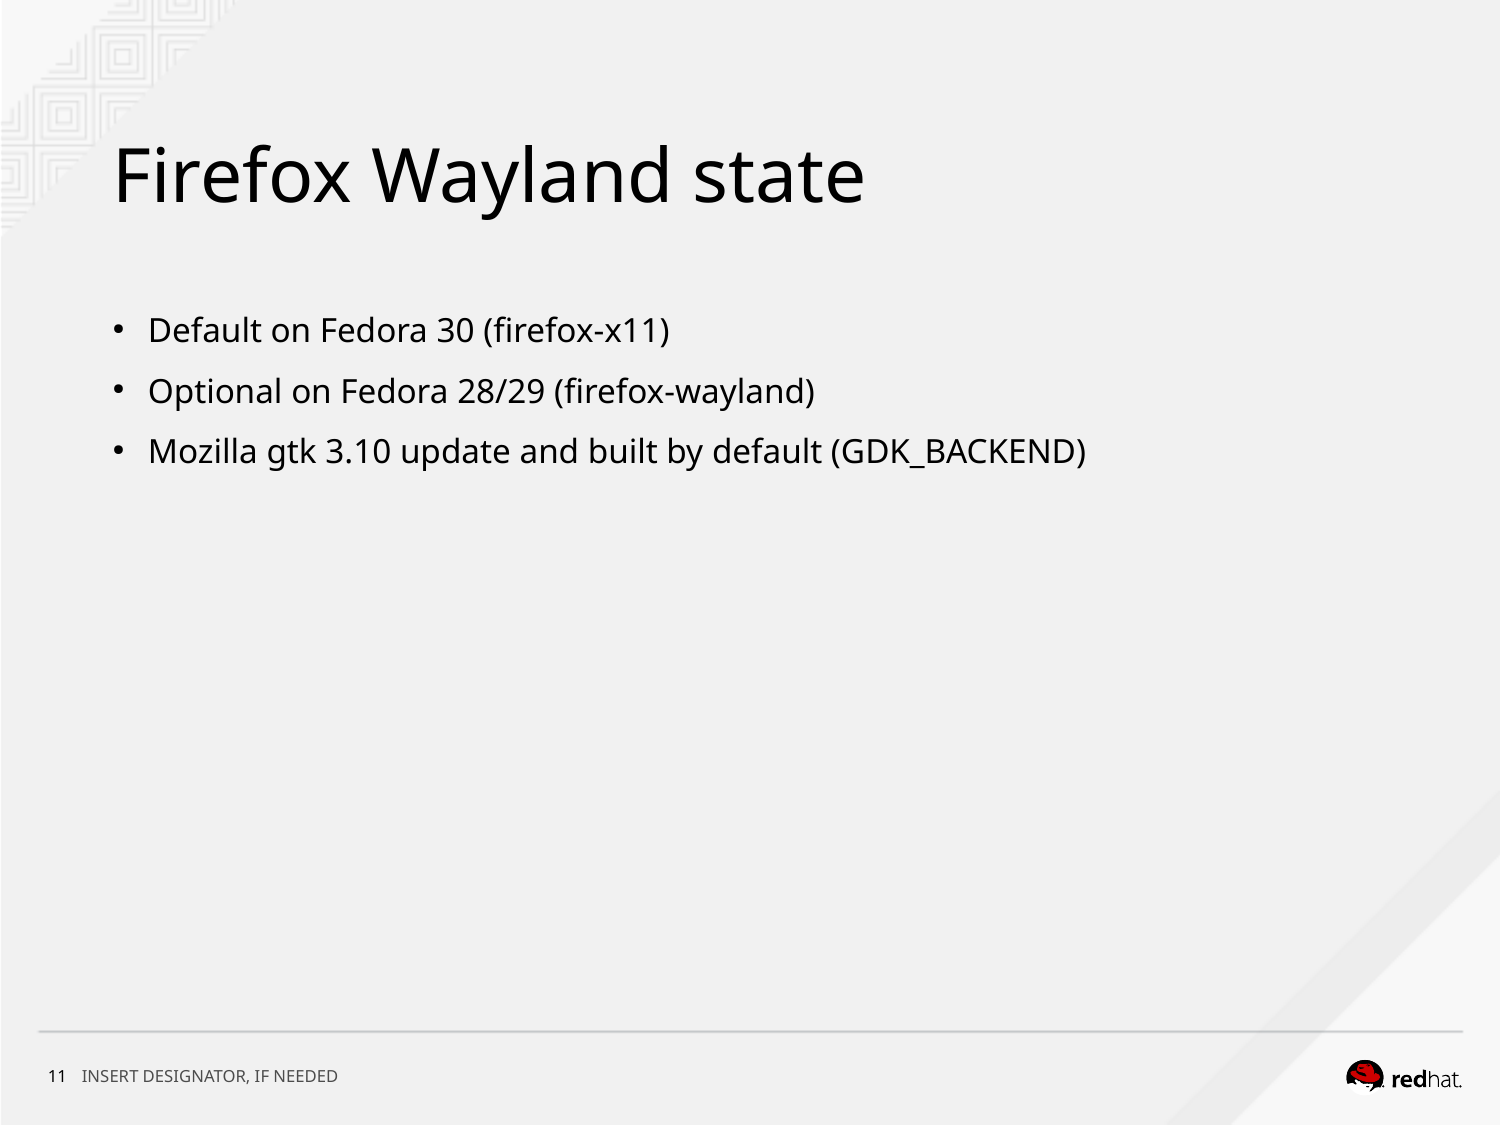

# Firefox Wayland state
Default on Fedora 30 (firefox-x11)
Optional on Fedora 28/29 (firefox-wayland)
Mozilla gtk 3.10 update and built by default (GDK_BACKEND)
11
INSERT DESIGNATOR, IF NEEDED